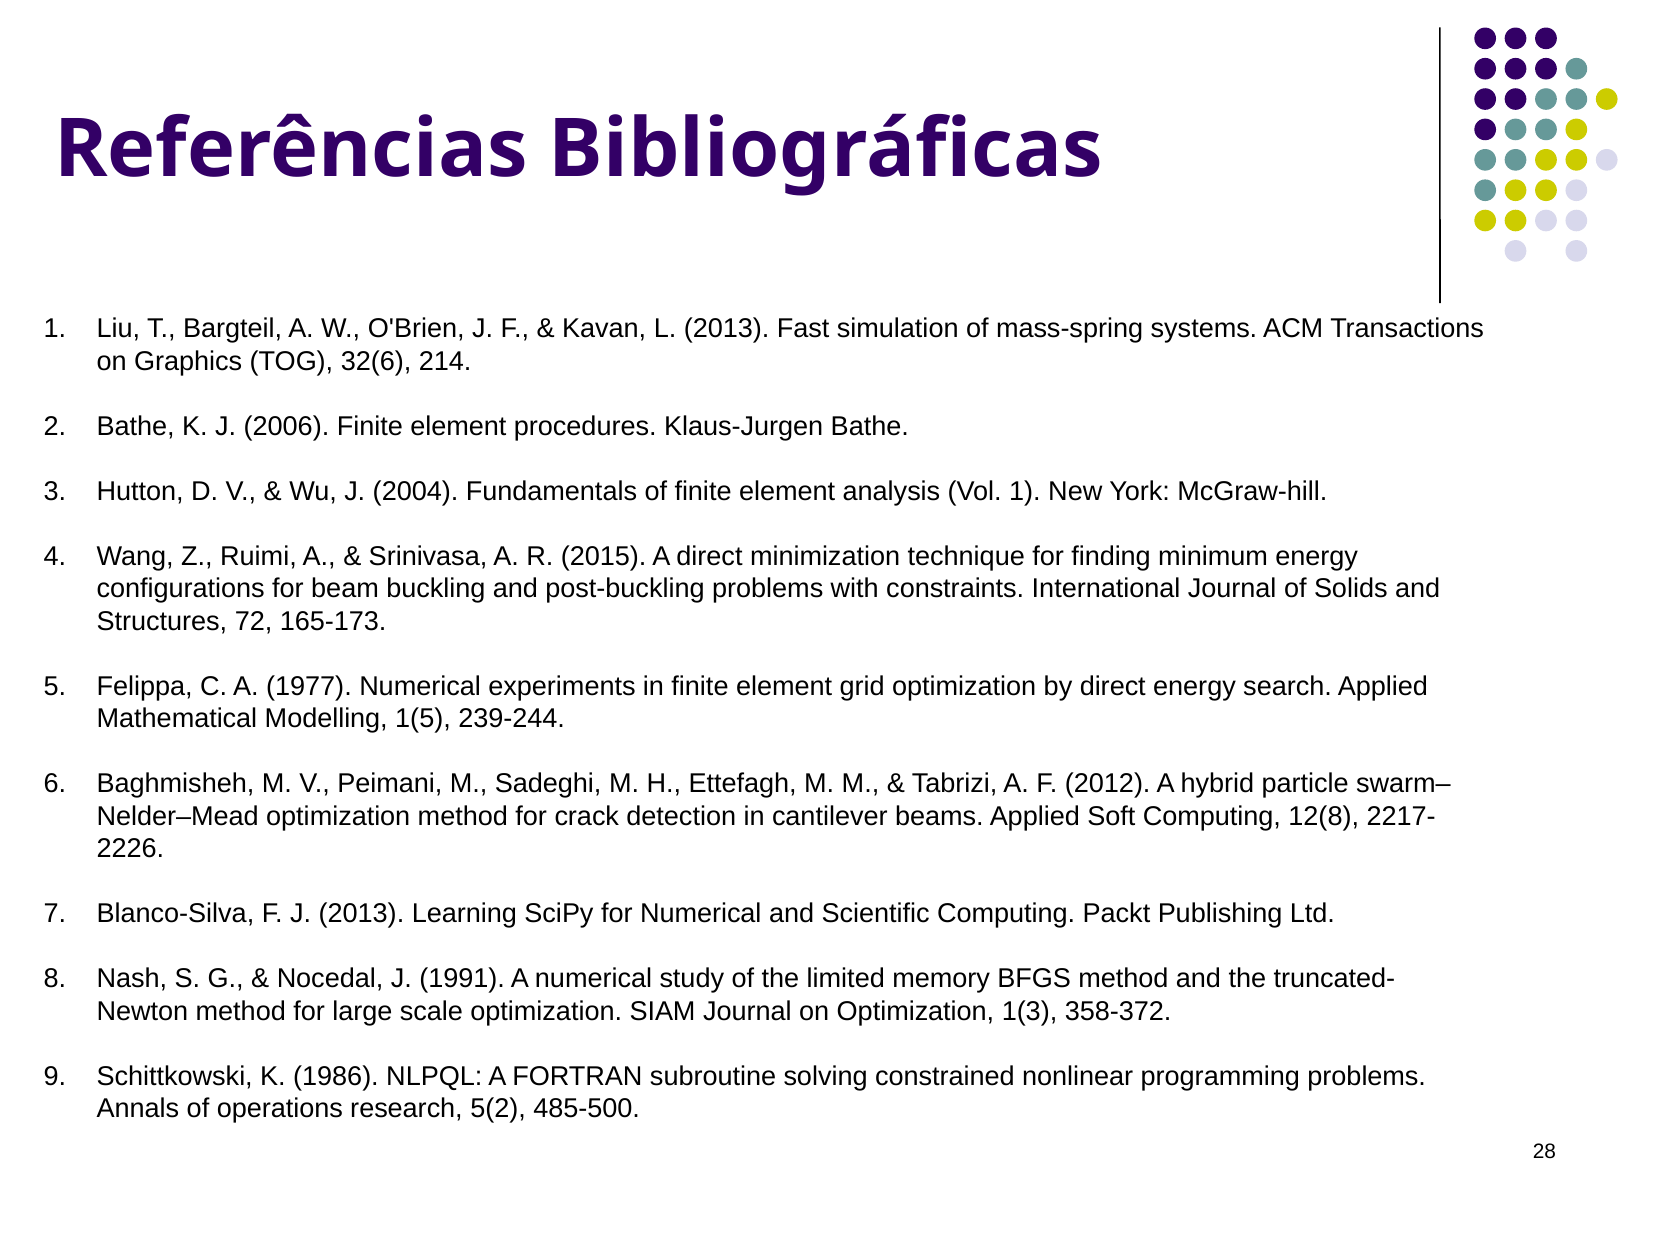

# Referências Bibliográficas
Liu, T., Bargteil, A. W., O'Brien, J. F., & Kavan, L. (2013). Fast simulation of mass-spring systems. ACM Transactions on Graphics (TOG), 32(6), 214.
Bathe, K. J. (2006). Finite element procedures. Klaus-Jurgen Bathe.
Hutton, D. V., & Wu, J. (2004). Fundamentals of finite element analysis (Vol. 1). New York: McGraw-hill.
Wang, Z., Ruimi, A., & Srinivasa, A. R. (2015). A direct minimization technique for finding minimum energy configurations for beam buckling and post-buckling problems with constraints. International Journal of Solids and Structures, 72, 165-173.
Felippa, C. A. (1977). Numerical experiments in finite element grid optimization by direct energy search. Applied Mathematical Modelling, 1(5), 239-244.
Baghmisheh, M. V., Peimani, M., Sadeghi, M. H., Ettefagh, M. M., & Tabrizi, A. F. (2012). A hybrid particle swarm–Nelder–Mead optimization method for crack detection in cantilever beams. Applied Soft Computing, 12(8), 2217-2226.
Blanco-Silva, F. J. (2013). Learning SciPy for Numerical and Scientific Computing. Packt Publishing Ltd.
Nash, S. G., & Nocedal, J. (1991). A numerical study of the limited memory BFGS method and the truncated-Newton method for large scale optimization. SIAM Journal on Optimization, 1(3), 358-372.
Schittkowski, K. (1986). NLPQL: A FORTRAN subroutine solving constrained nonlinear programming problems. Annals of operations research, 5(2), 485-500.